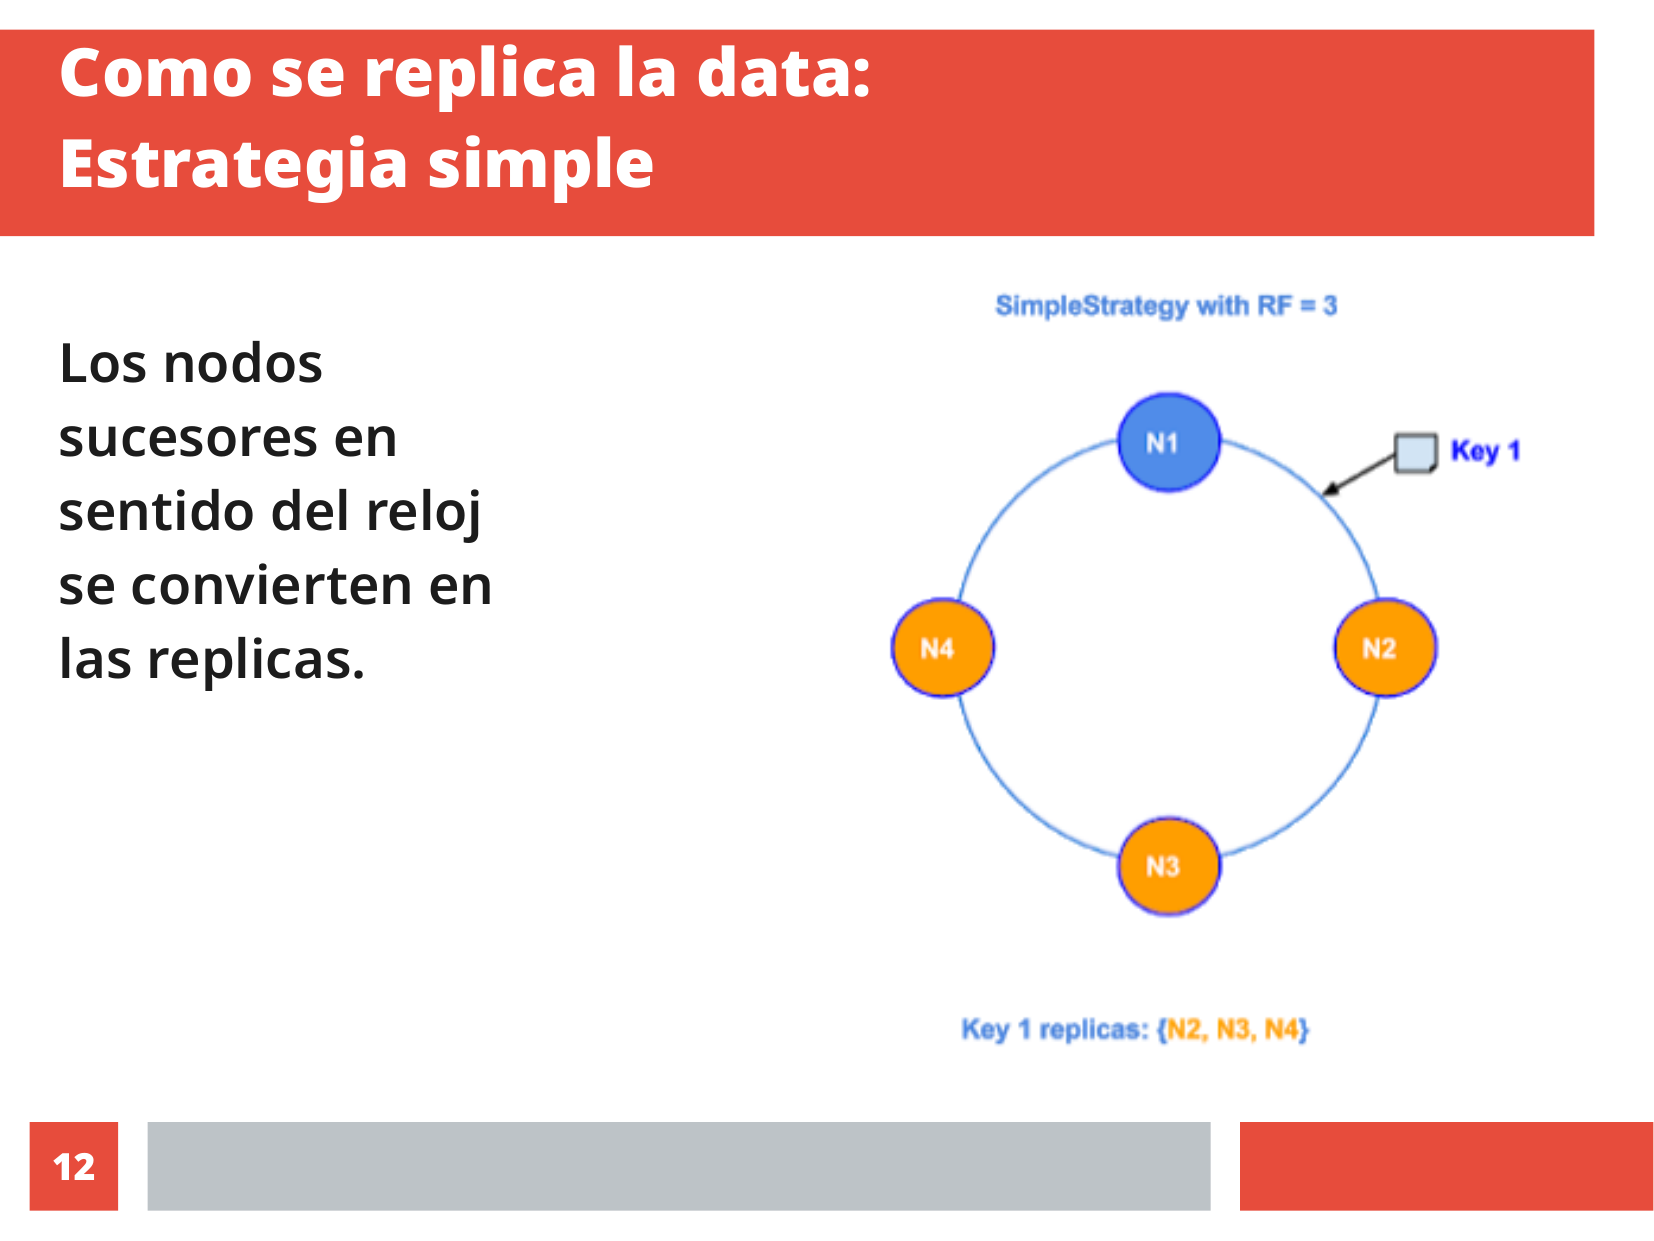

# Como se replica la data: Estrategia simple
Los nodos sucesores en sentido del reloj se convierten en las replicas.
12